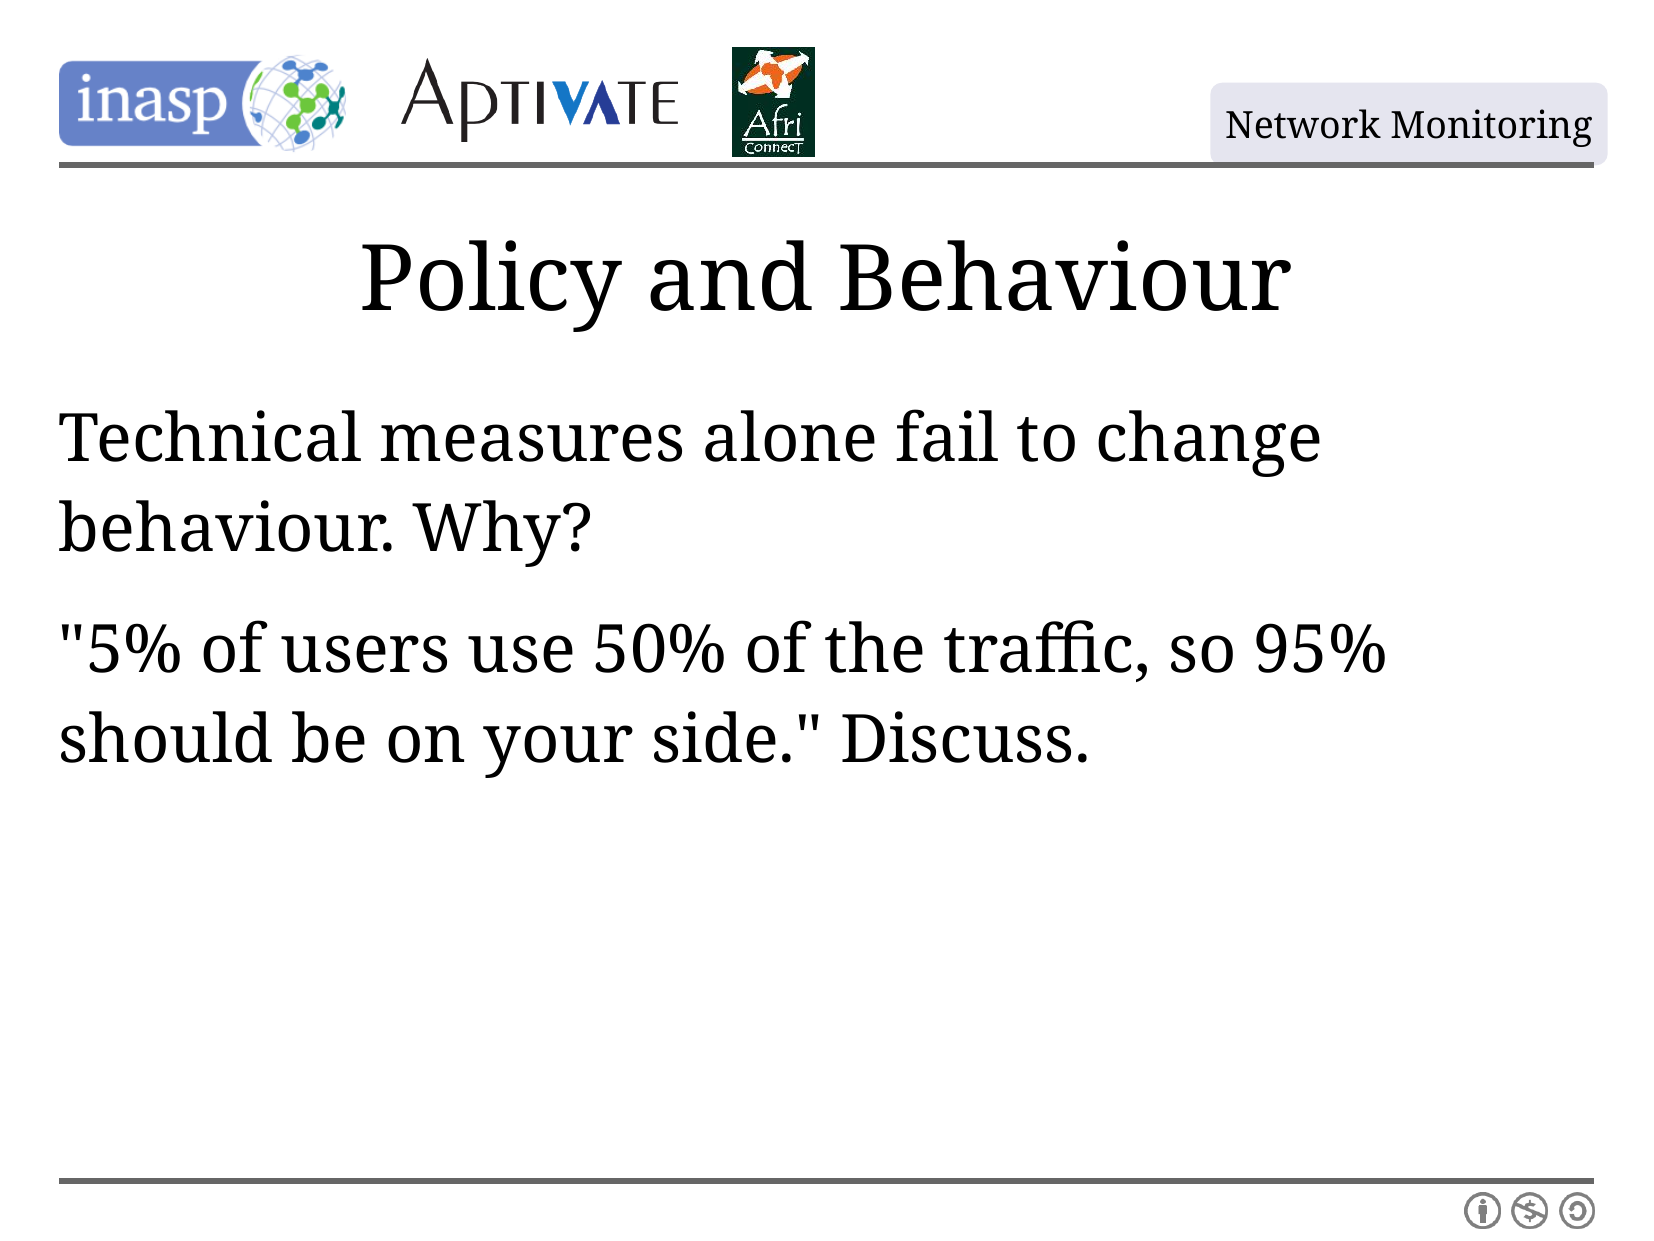

# Policy and Behaviour
Technical measures alone fail to change behaviour. Why?
"5% of users use 50% of the traffic, so 95% should be on your side." Discuss.